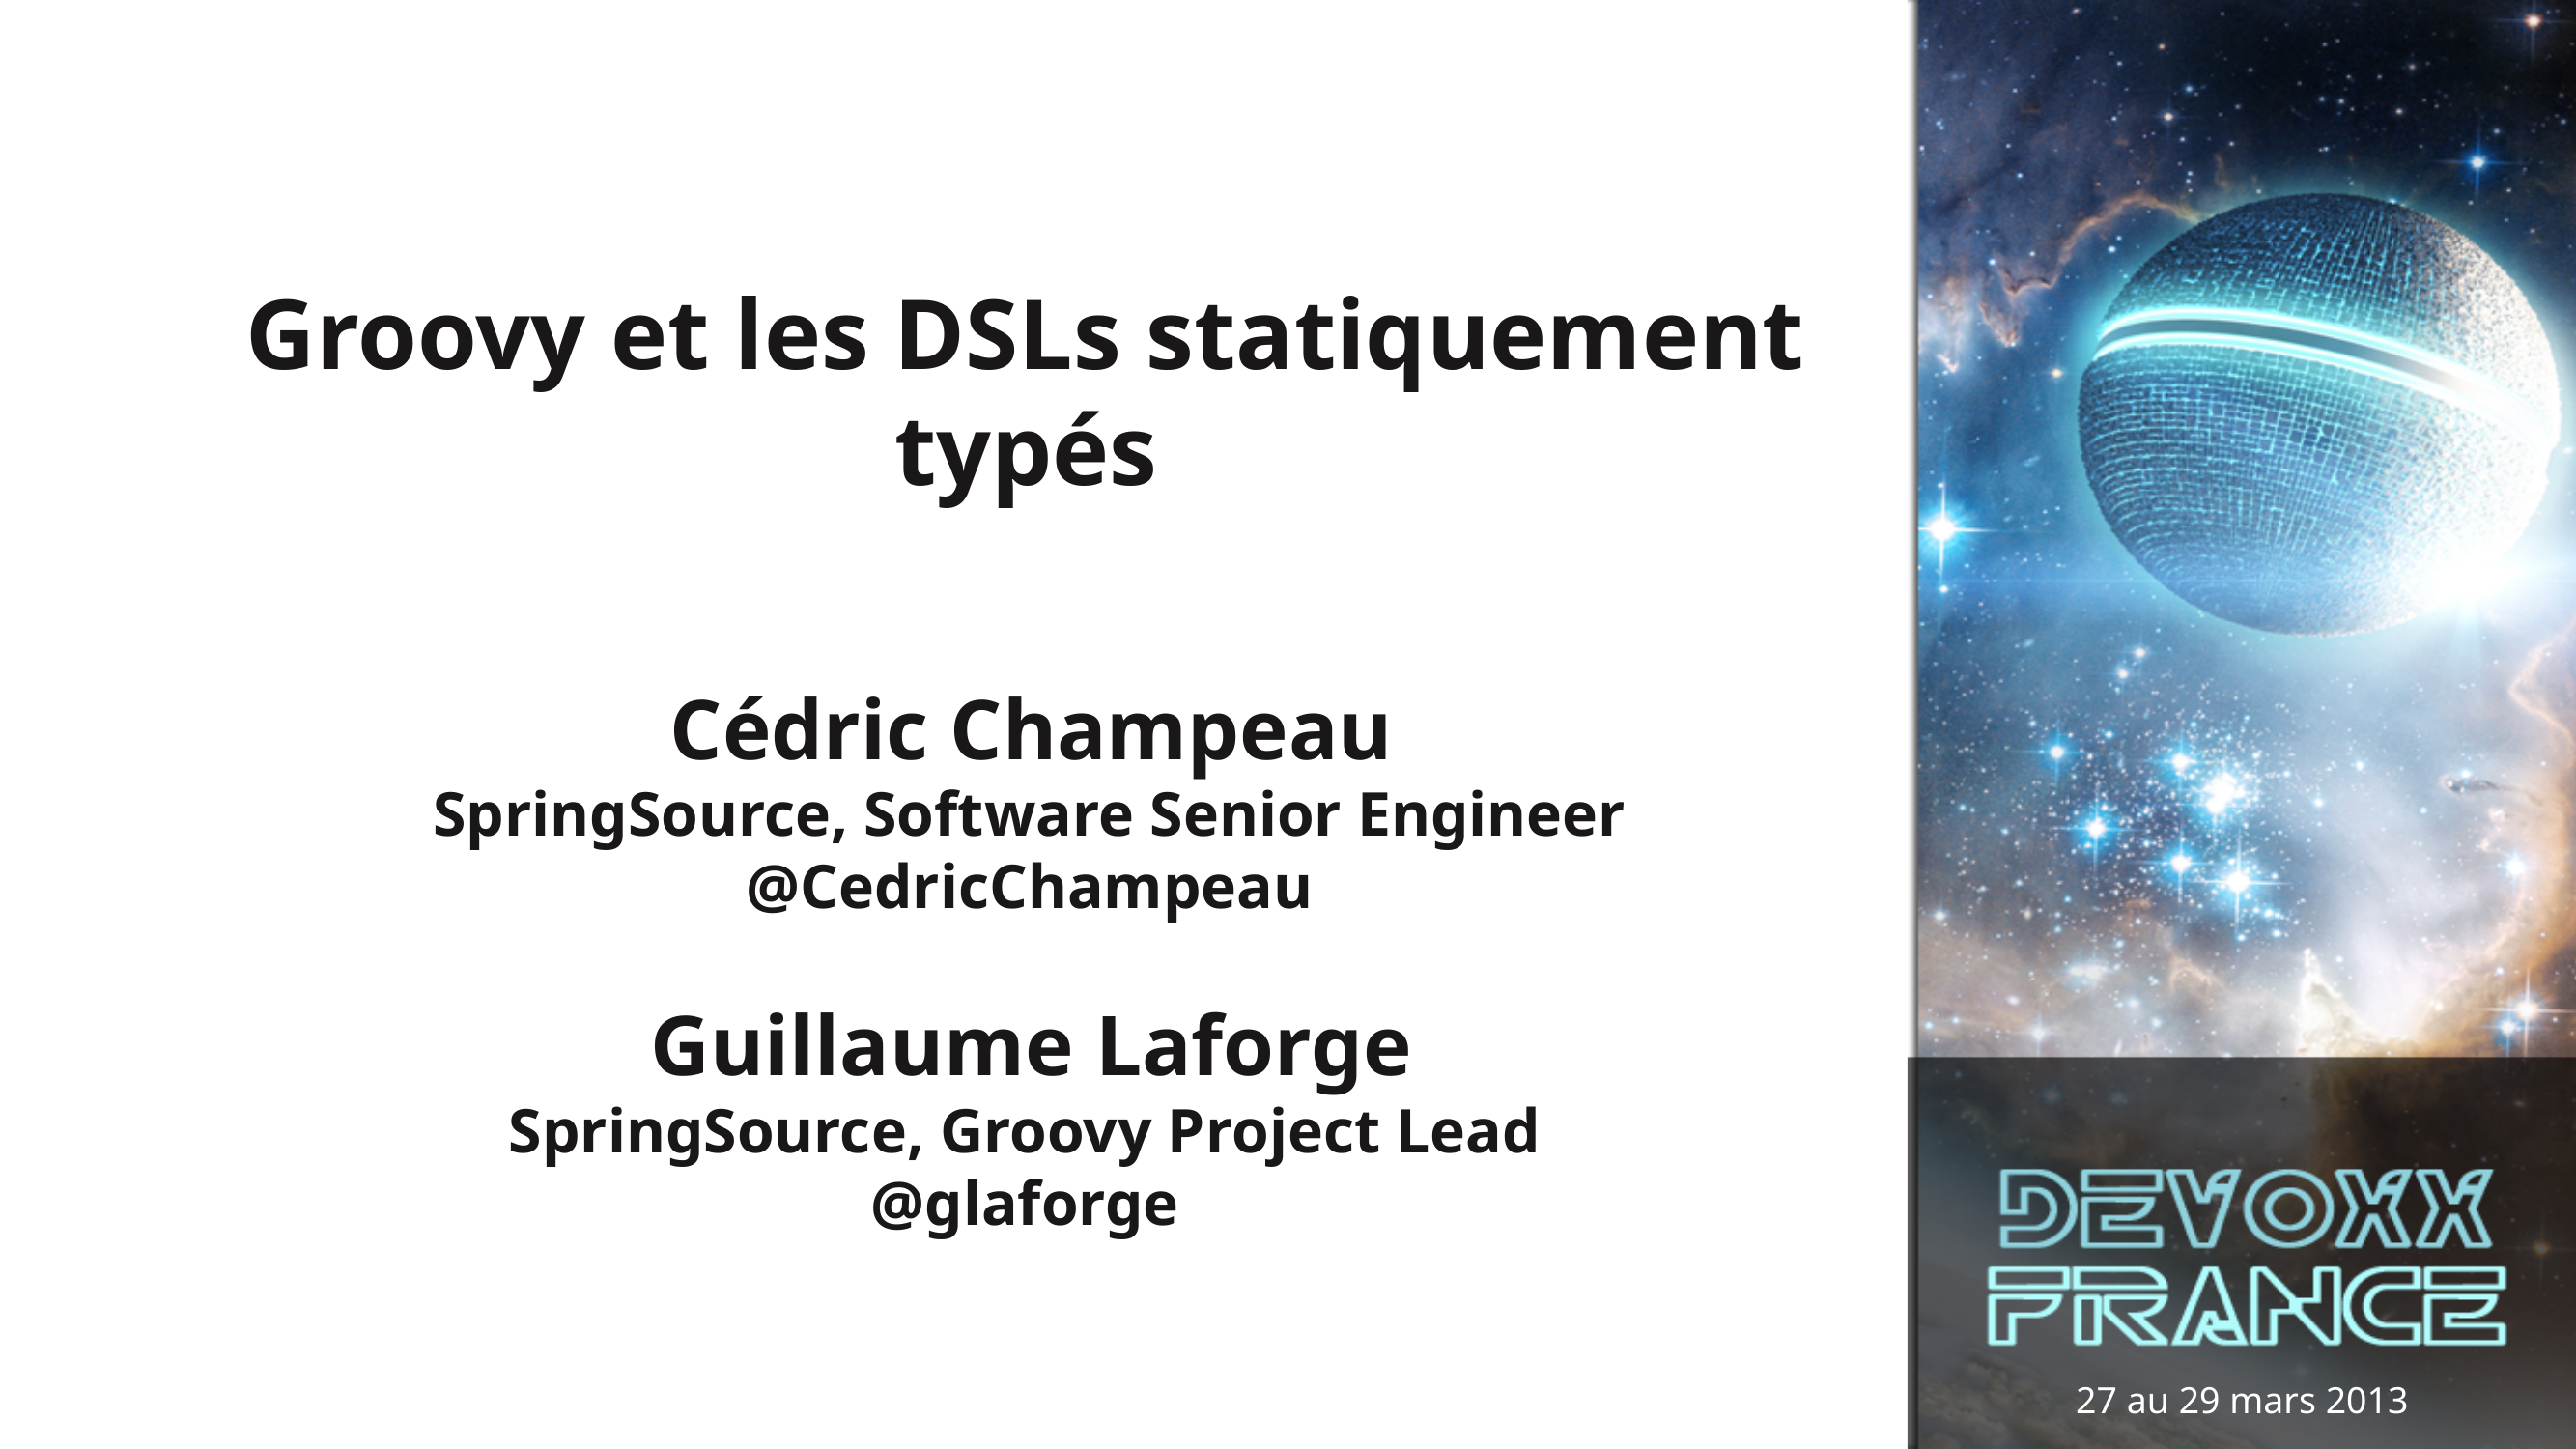

# Groovy et les DSLs statiquement typés
Cédric Champeau
SpringSource, Software Senior Engineer
@CedricChampeau
Guillaume Laforge
SpringSource, Groovy Project Lead
@glaforge